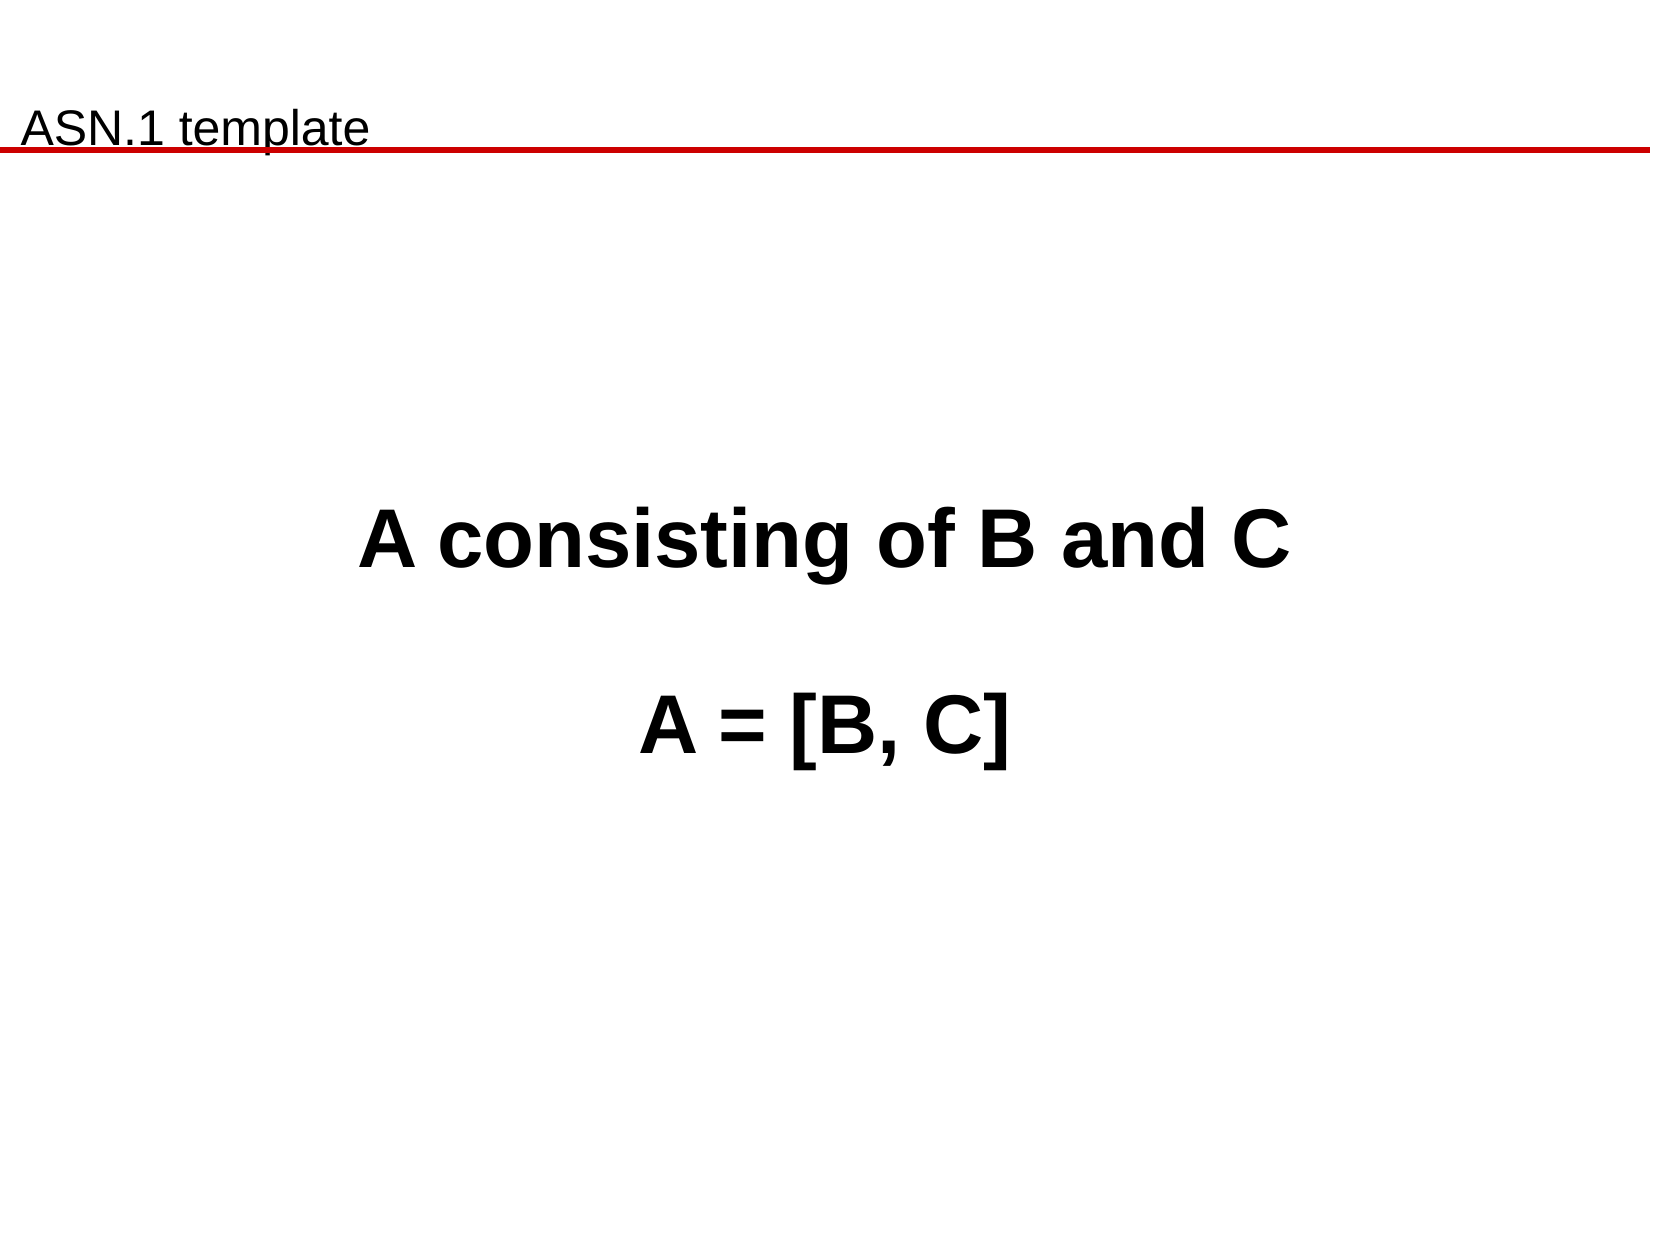

#
ASN.1 template
A consisting of B and C
A = [B, C]